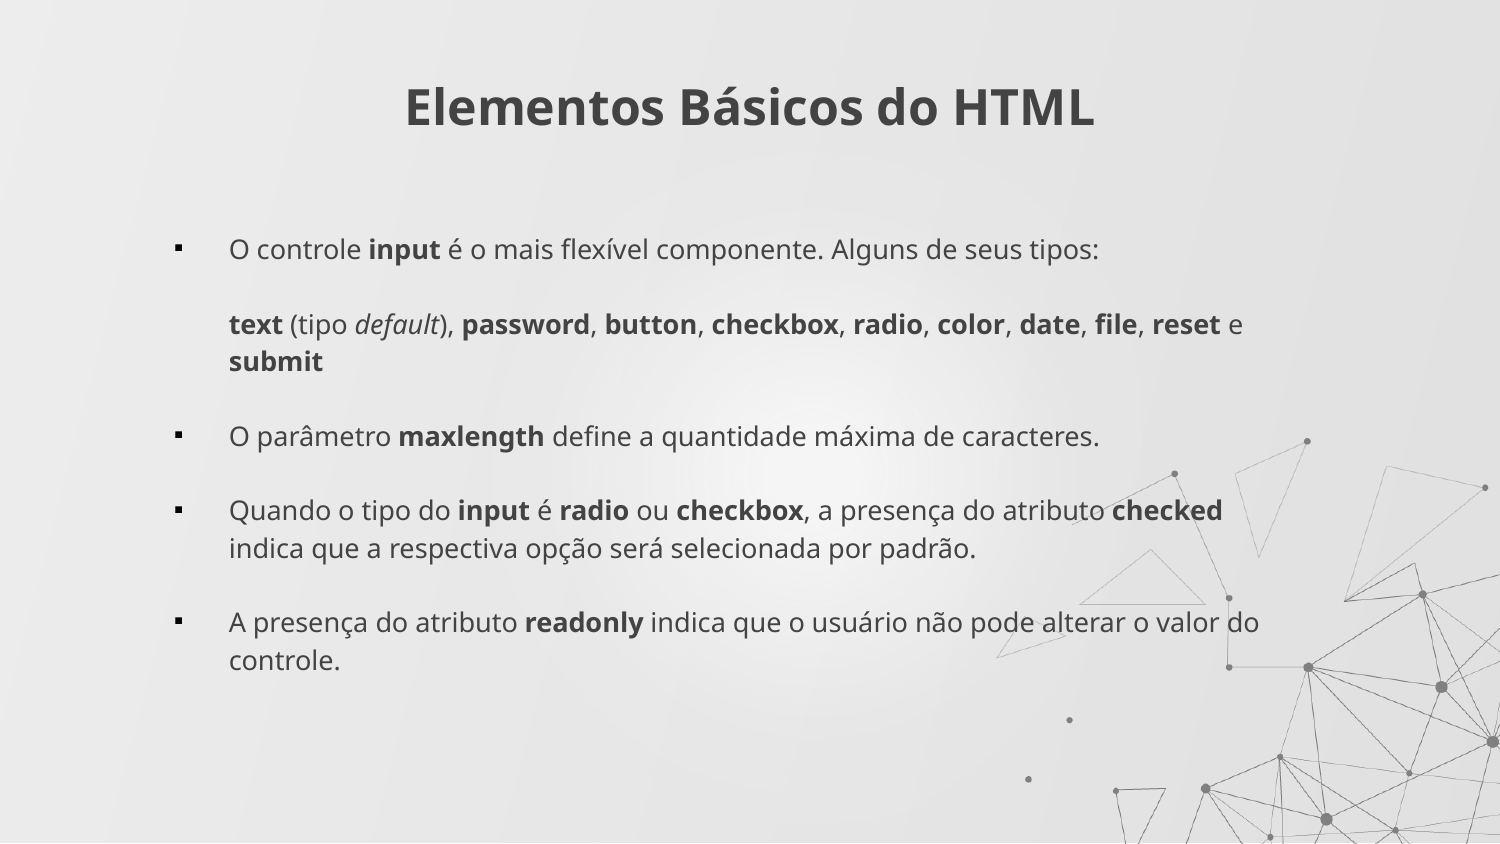

Elementos Básicos do HTML
# O controle input é o mais flexível componente. Alguns de seus tipos:
text (tipo default), password, button, checkbox, radio, color, date, file, reset e submit
O parâmetro maxlength define a quantidade máxima de caracteres.
Quando o tipo do input é radio ou checkbox, a presença do atributo checked indica que a respectiva opção será selecionada por padrão.
A presença do atributo readonly indica que o usuário não pode alterar o valor do controle.